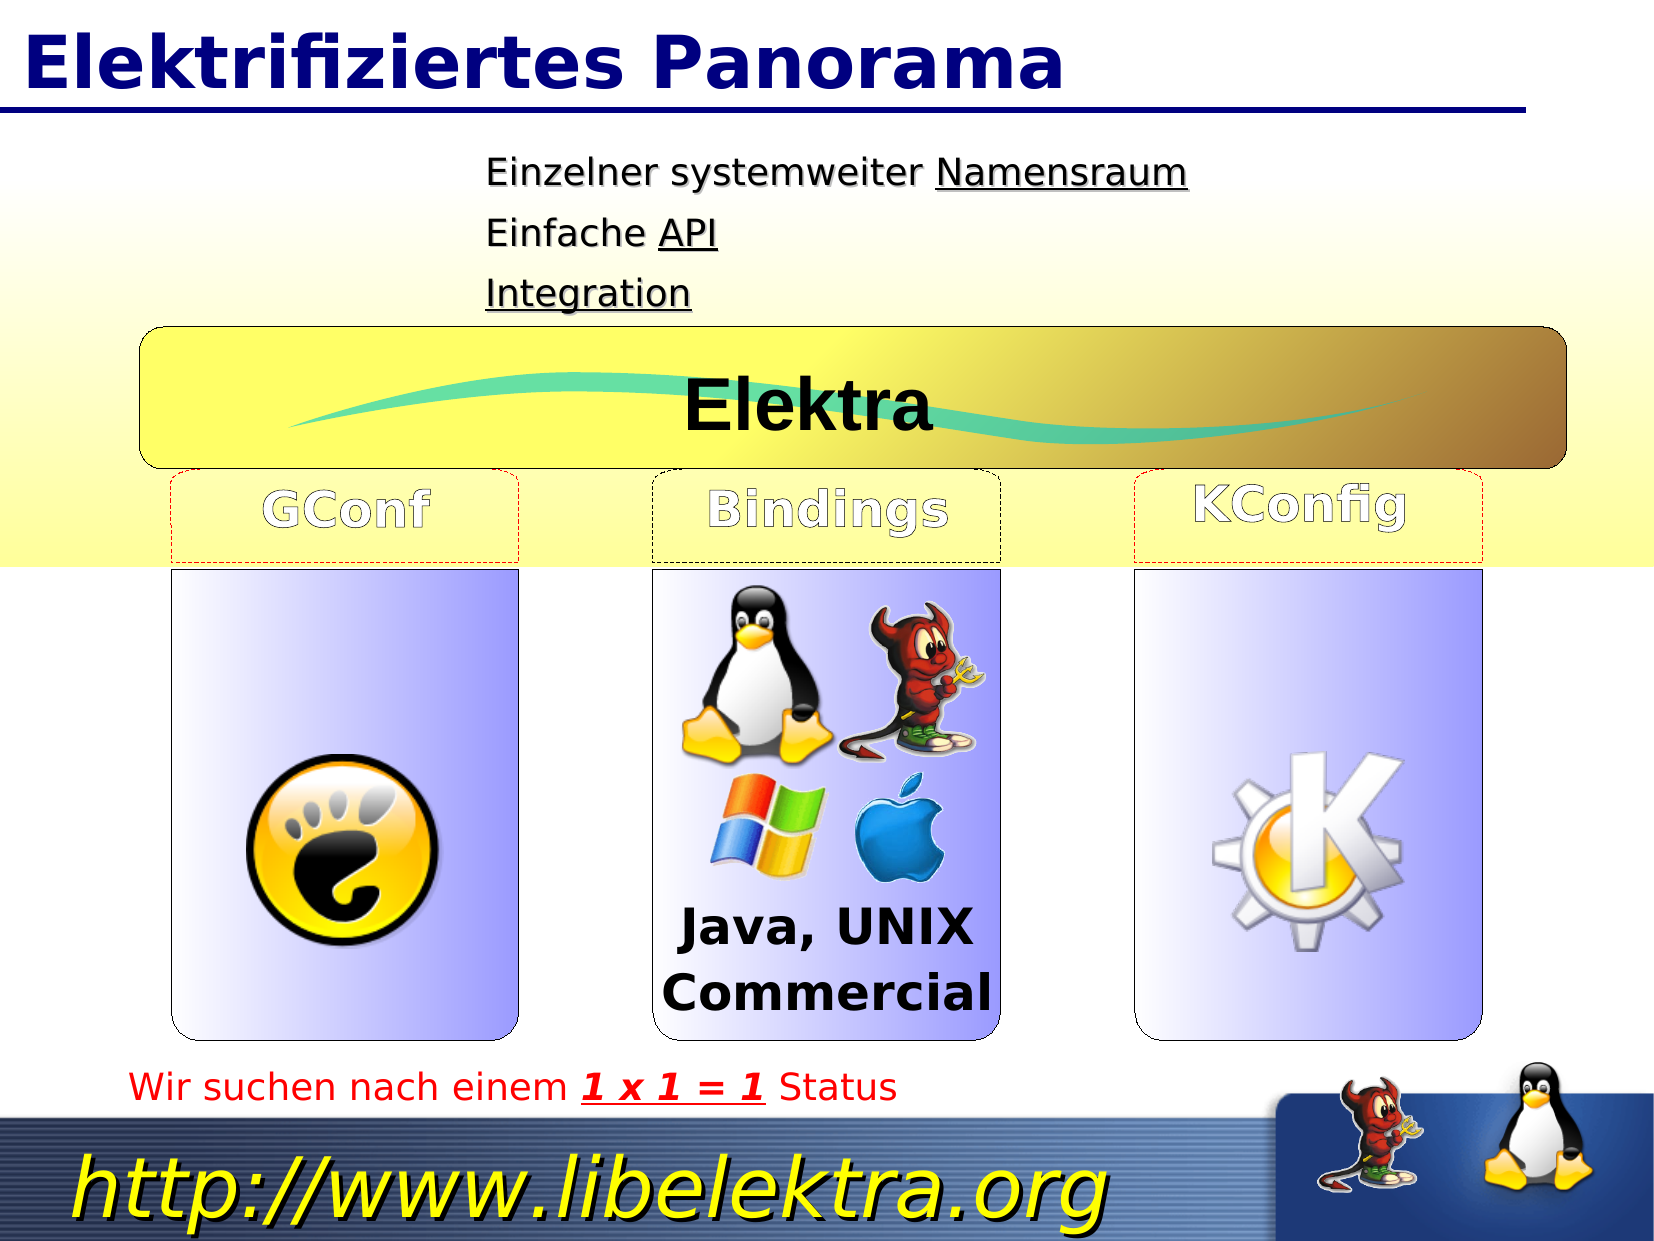

Elektrifiziertes Panorama
# Einzelner systemweiter Namensraum
Einfache API
Integration
Elektra
Bindings
KConfig
GConf
Java, UNIX
Commercial
Wir suchen nach einem 1 x 1 = 1 Status